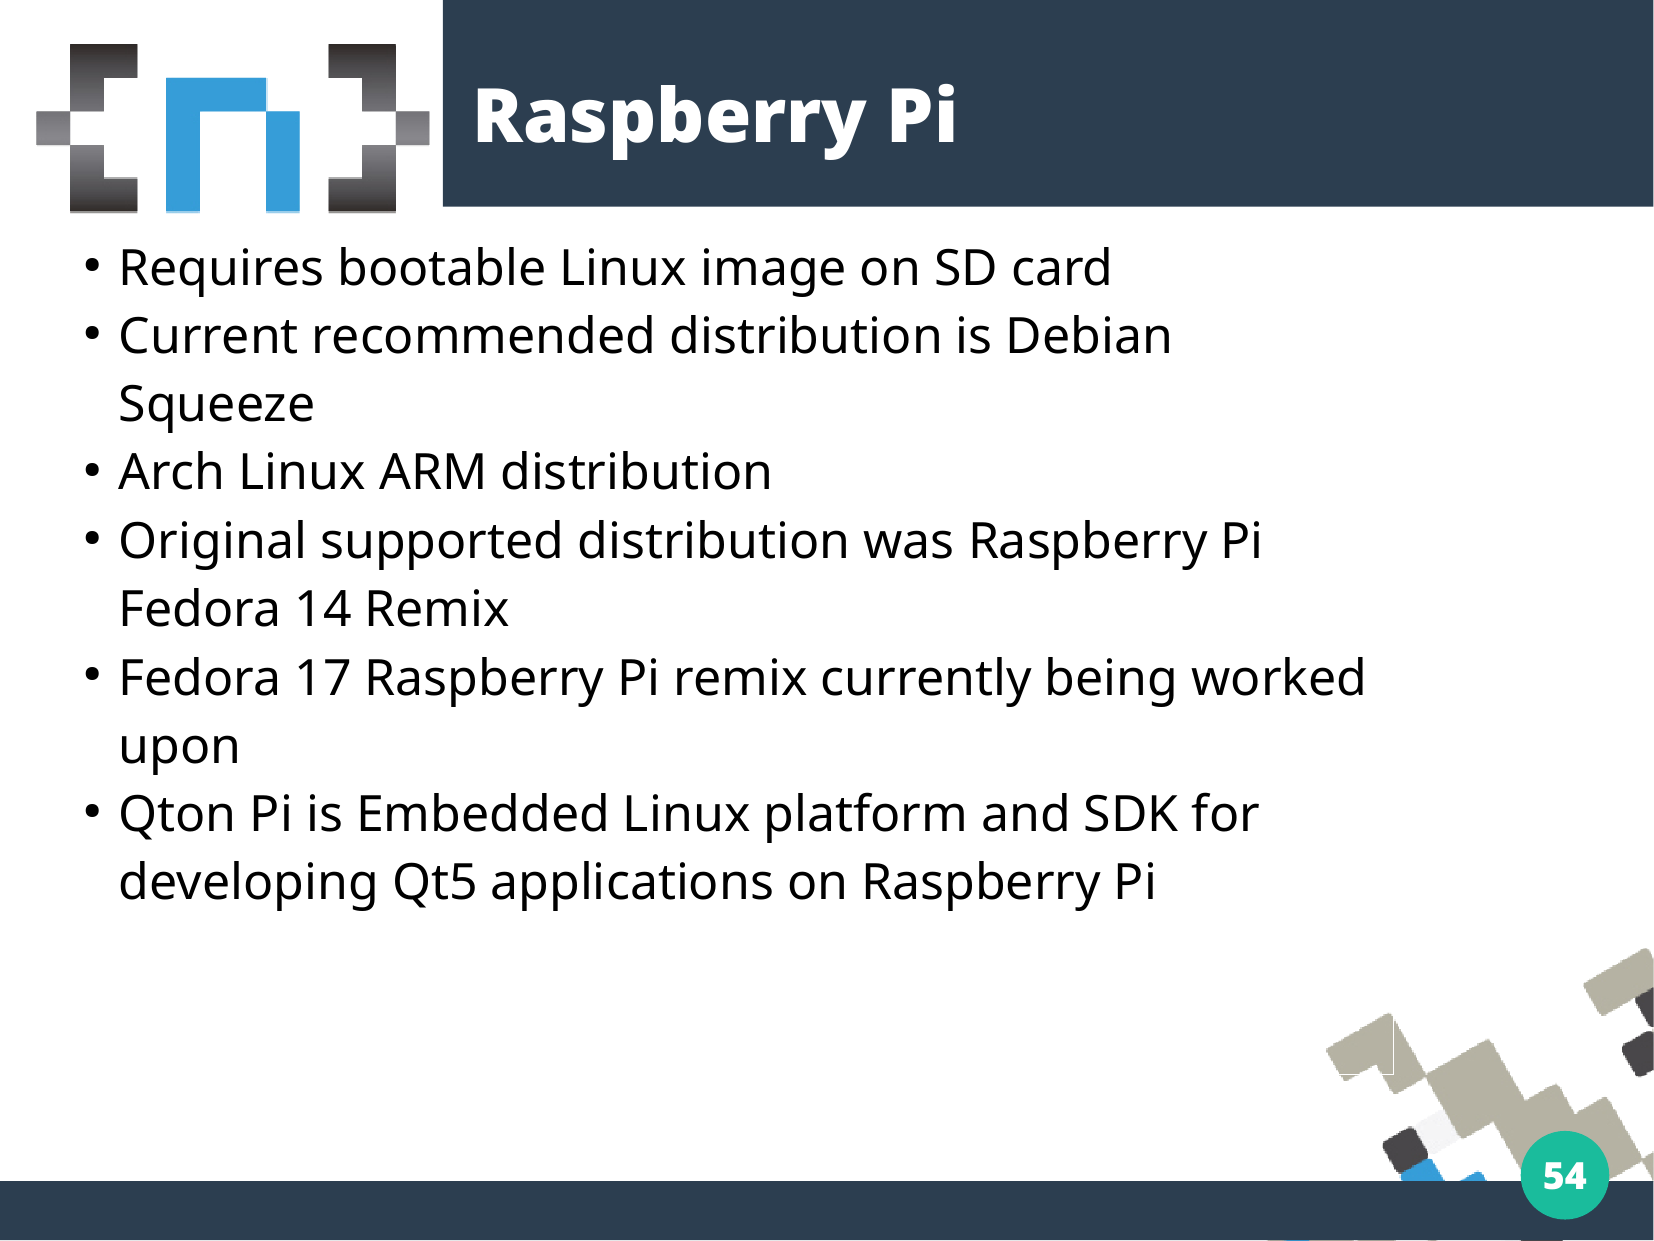

# Raspberry Pi
Requires bootable Linux image on SD card
Current recommended distribution is Debian Squeeze
Arch Linux ARM distribution
Original supported distribution was Raspberry Pi Fedora 14 Remix
Fedora 17 Raspberry Pi remix currently being worked upon
Qton Pi is Embedded Linux platform and SDK for developing Qt5 applications on Raspberry Pi
54